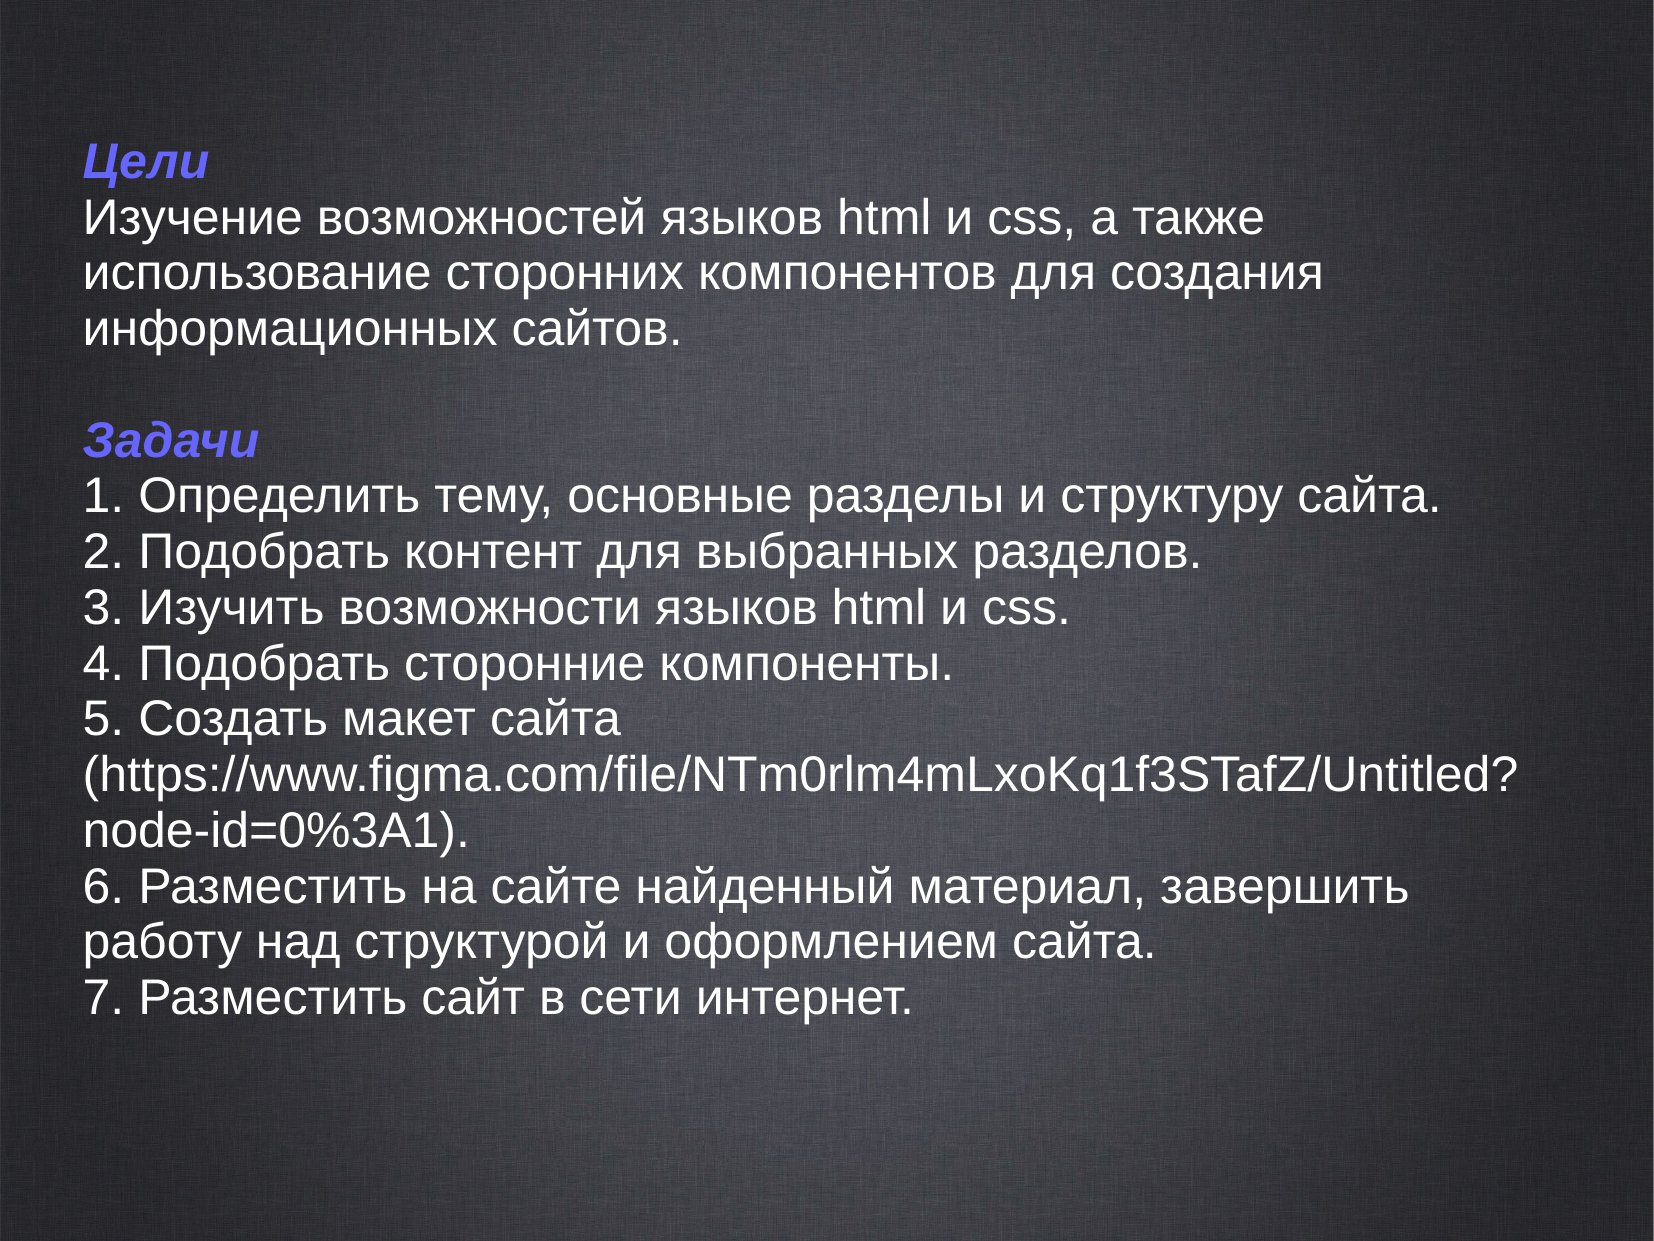

# Цели
Изучение возможностей языков html и css, а также использование сторонних компонентов для создания информационных сайтов.
Задачи
1. Определить тему, основные разделы и структуру сайта.
2. Подобрать контент для выбранных разделов.
3. Изучить возможности языков html и css.
4. Подобрать сторонние компоненты.
5. Создать макет сайта (https://www.figma.com/file/NTm0rlm4mLxoKq1f3STafZ/Untitled?node-id=0%3A1).
6. Разместить на сайте найденный материал, завершить работу над структурой и оформлением сайта.
7. Разместить сайт в сети интернет.